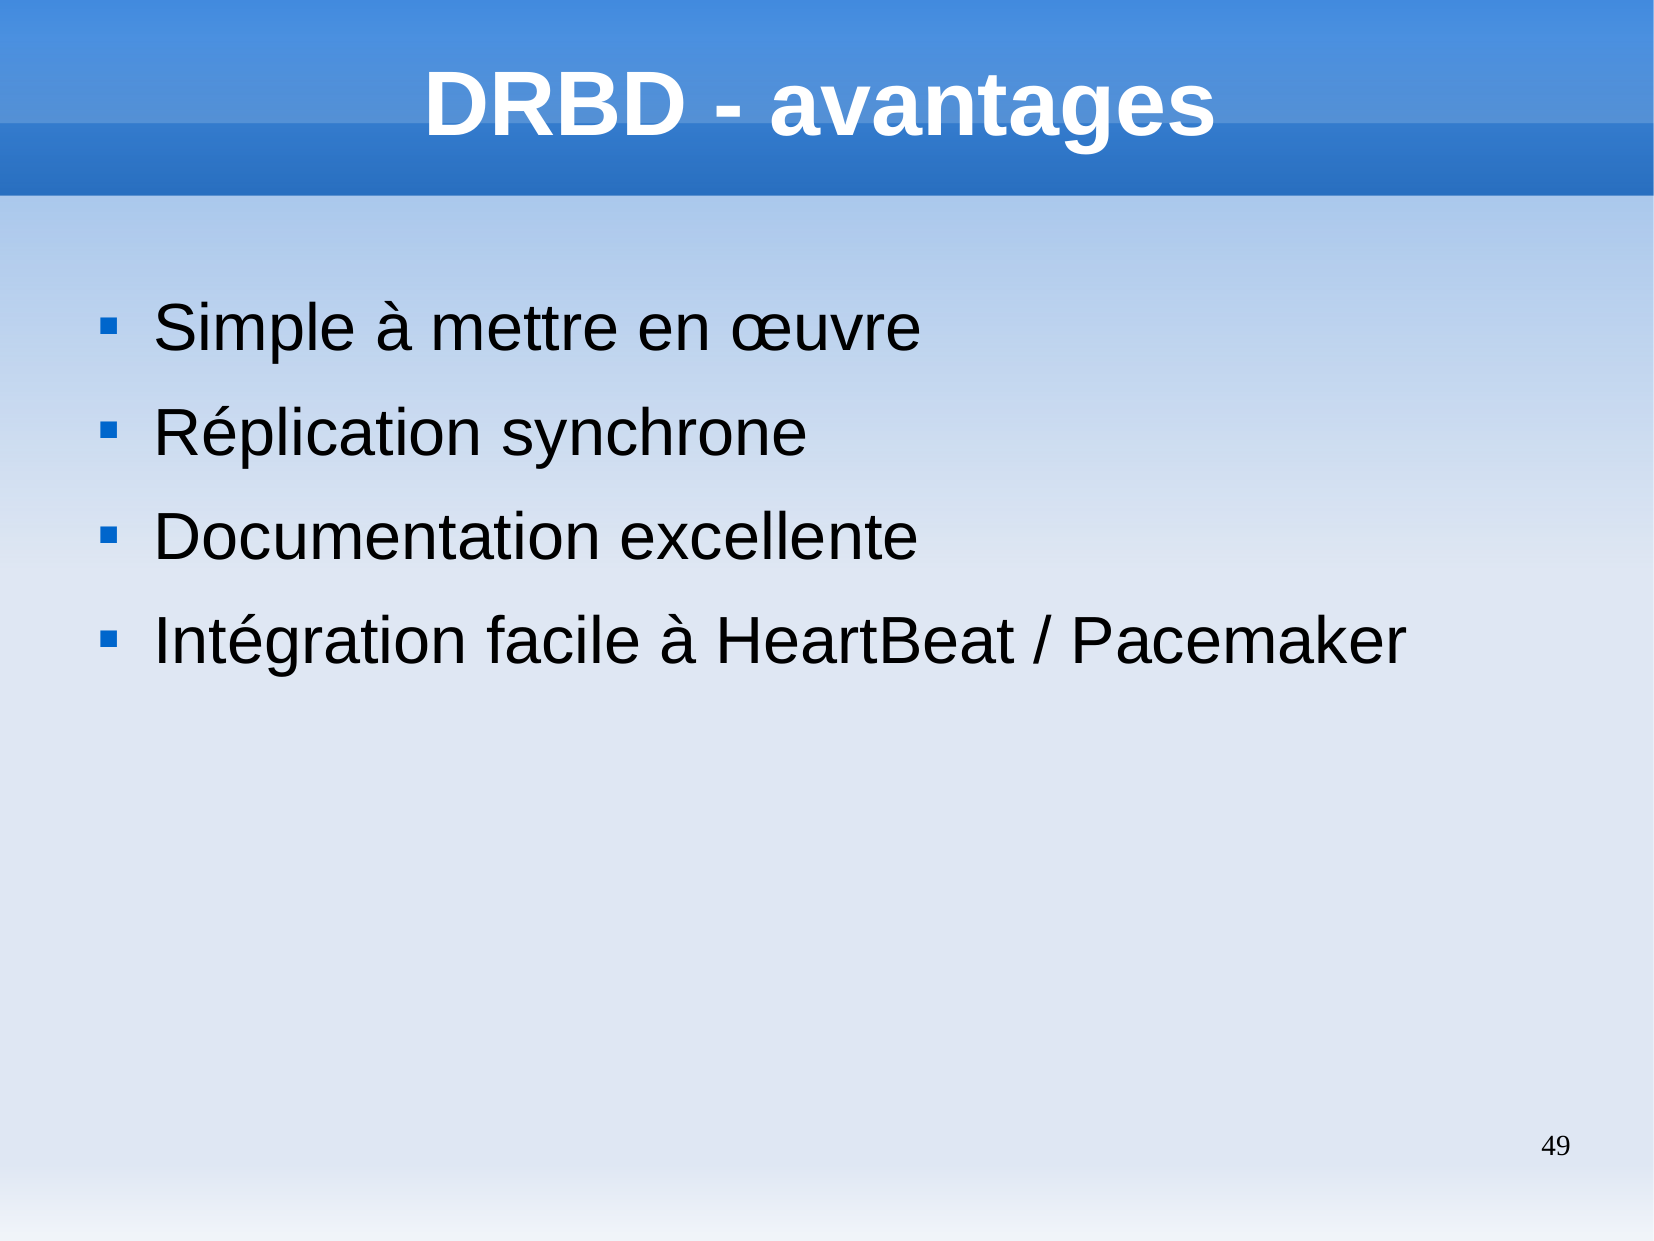

# DRBD - avantages
Simple à mettre en œuvre
Réplication synchrone
Documentation excellente
Intégration facile à HeartBeat / Pacemaker
49